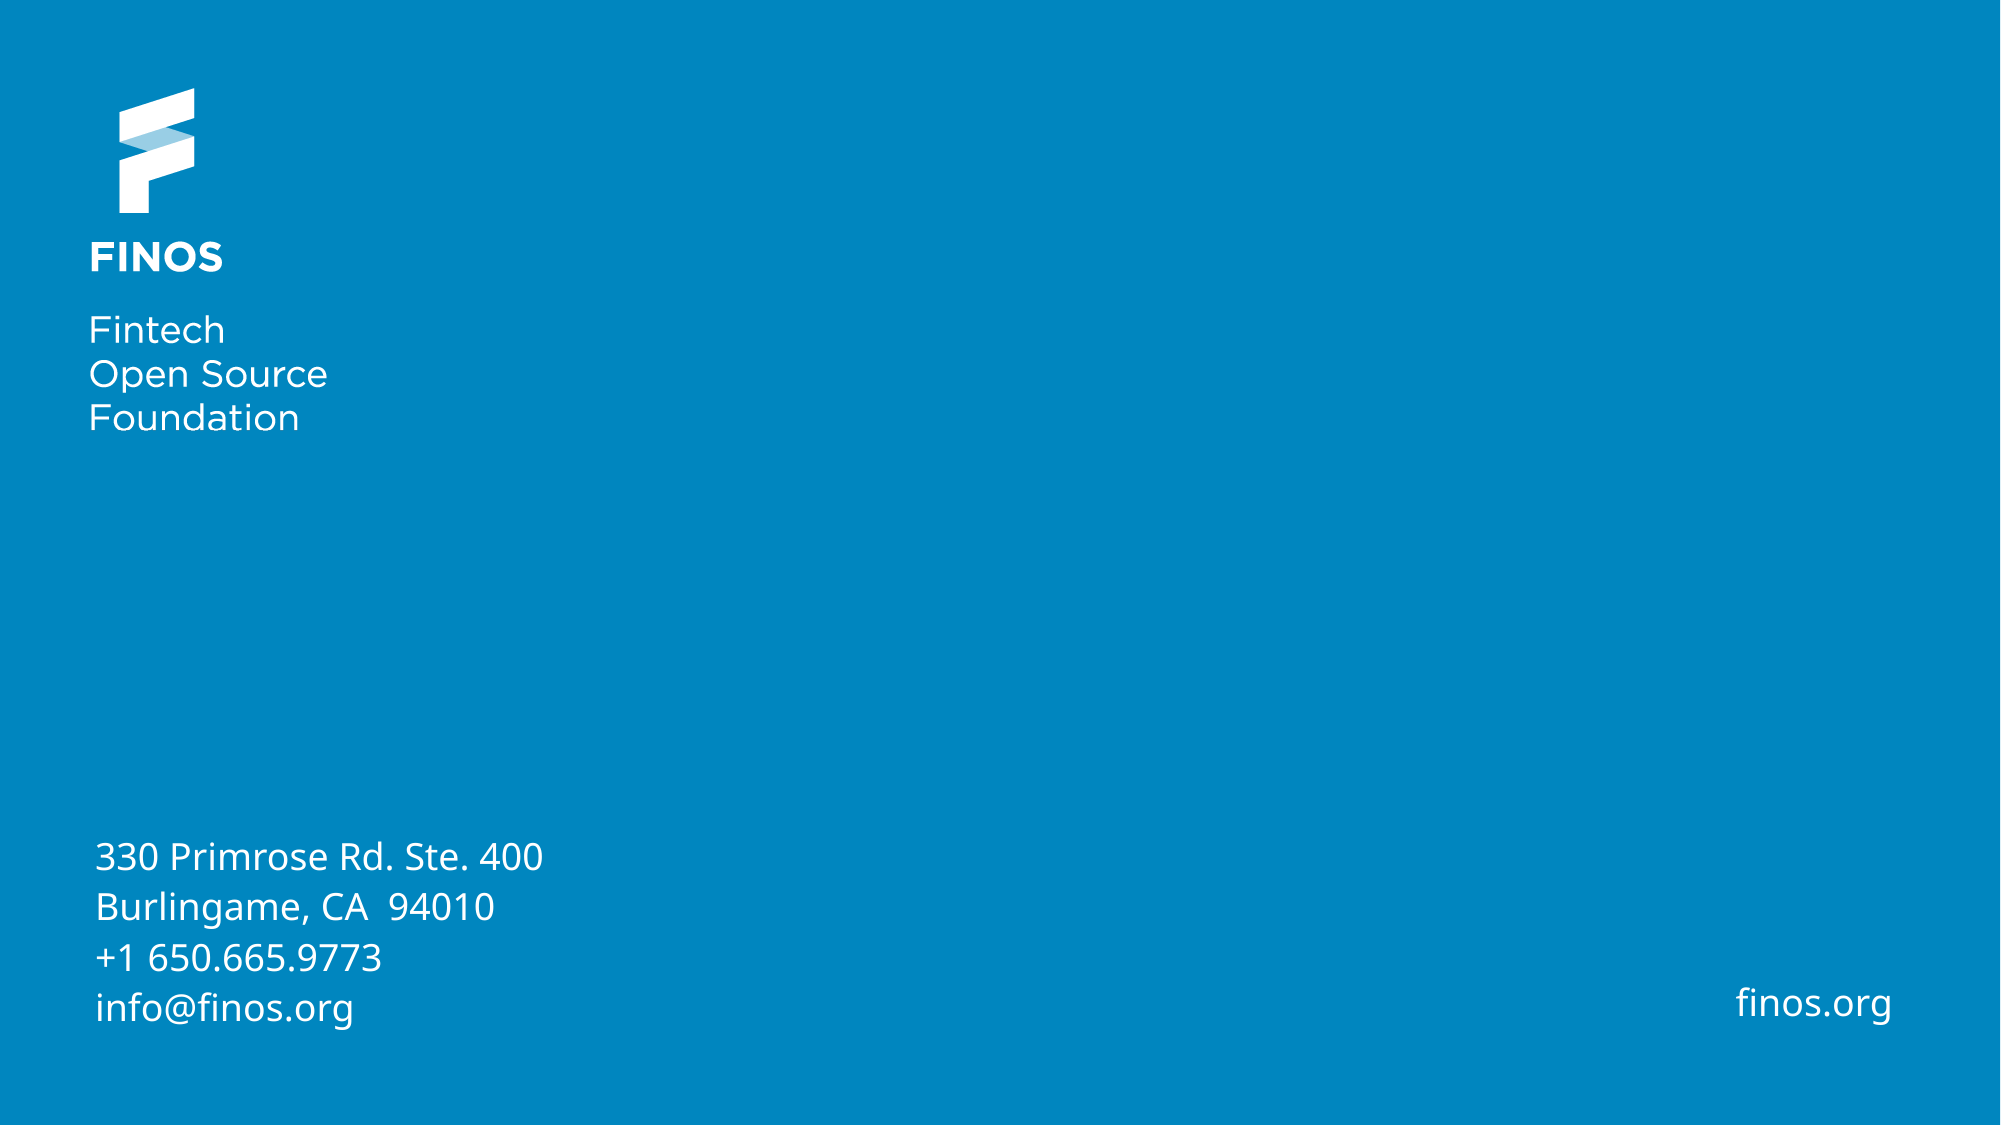

# 330 Primrose Rd. Ste. 400 Burlingame, CA 94010 +1 650.665.9773 info@finos.org